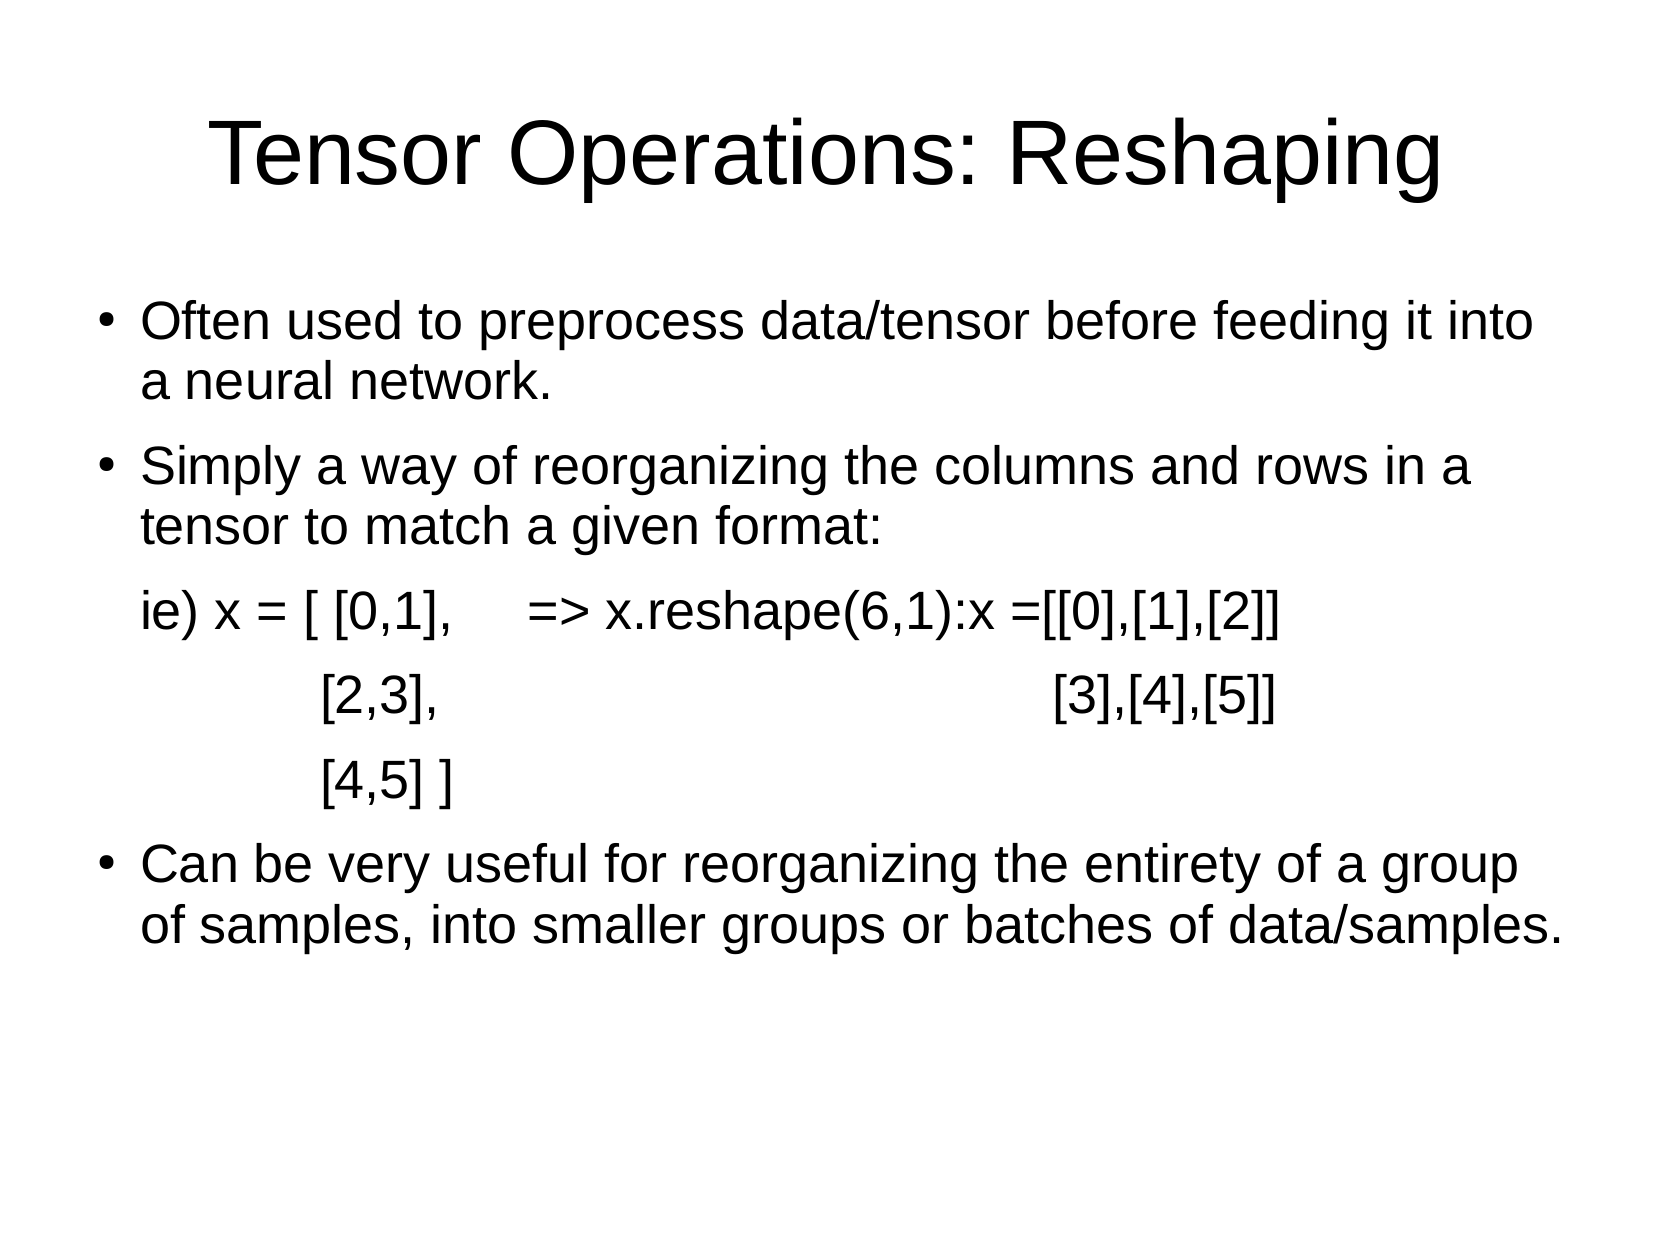

# Tensor Operations: Reshaping
Often used to preprocess data/tensor before feeding it into a neural network.
Simply a way of reorganizing the columns and rows in a tensor to match a given format:
ie) x = [ [0,1], => x.reshape(6,1):x =[[0],[1],[2]]
 [2,3], [3],[4],[5]]
 [4,5] ]
Can be very useful for reorganizing the entirety of a group of samples, into smaller groups or batches of data/samples.